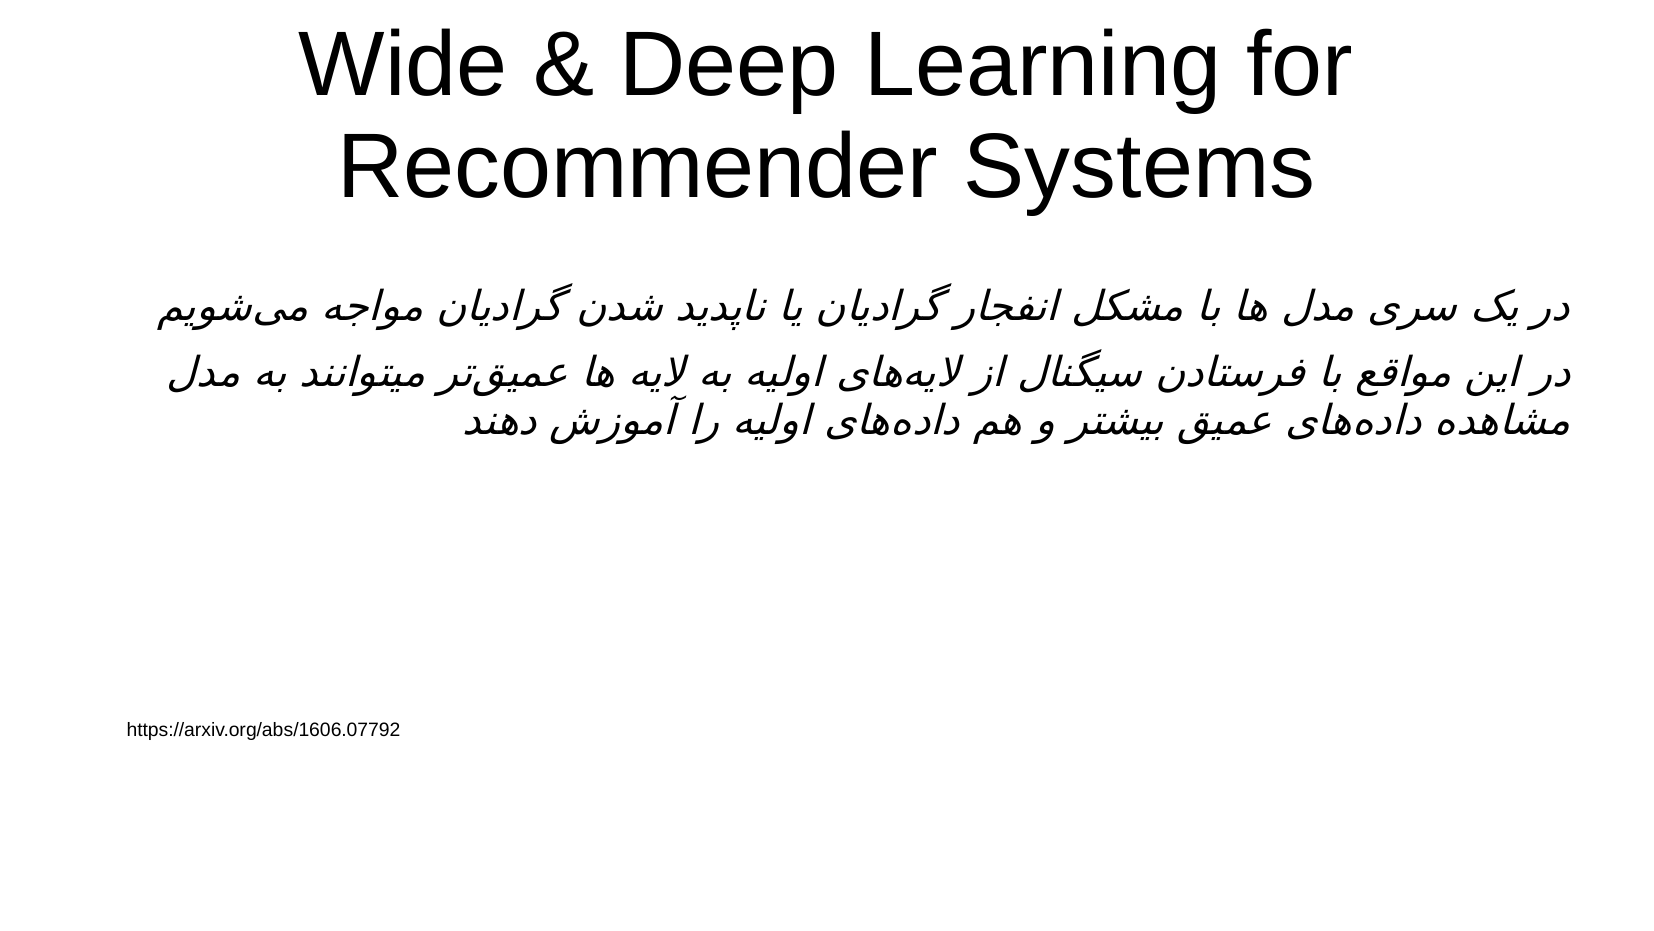

# Wide & Deep Learning for Recommender Systems
در یک سری مدل ها با مشکل انفجار گرادیان یا ناپدید شدن گرادیان مواجه می‌شویم
در این مواقع با فرستادن سیگنال از لایه‌های اولیه به لایه ها عمیق‌تر میتوانند به مدل مشاهده داده‌های عمیق بیشتر و هم داده‌های اولیه را آموزش دهند
https://arxiv.org/abs/1606.07792